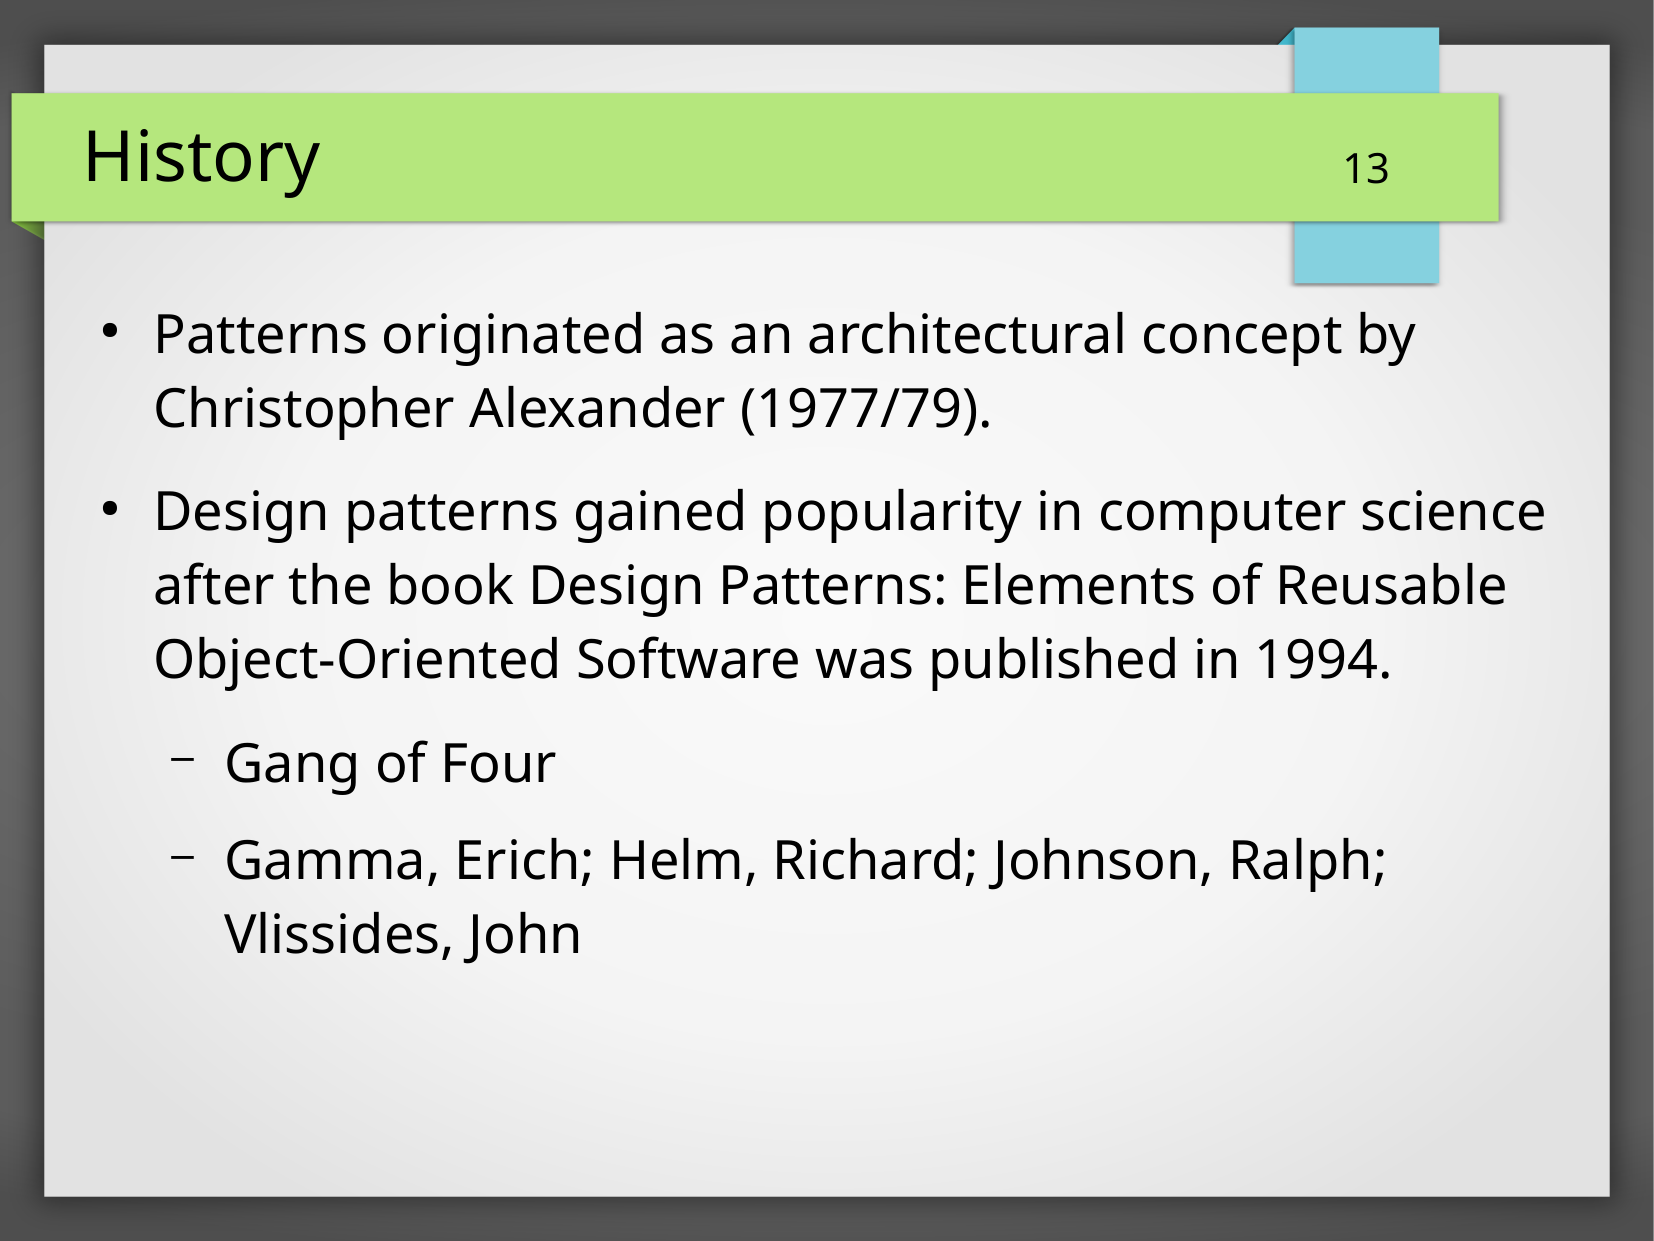

# History
Patterns originated as an architectural concept by Christopher Alexander (1977/79).
Design patterns gained popularity in computer science after the book Design Patterns: Elements of Reusable Object-Oriented Software was published in 1994.
Gang of Four
Gamma, Erich; Helm, Richard; Johnson, Ralph; Vlissides, John